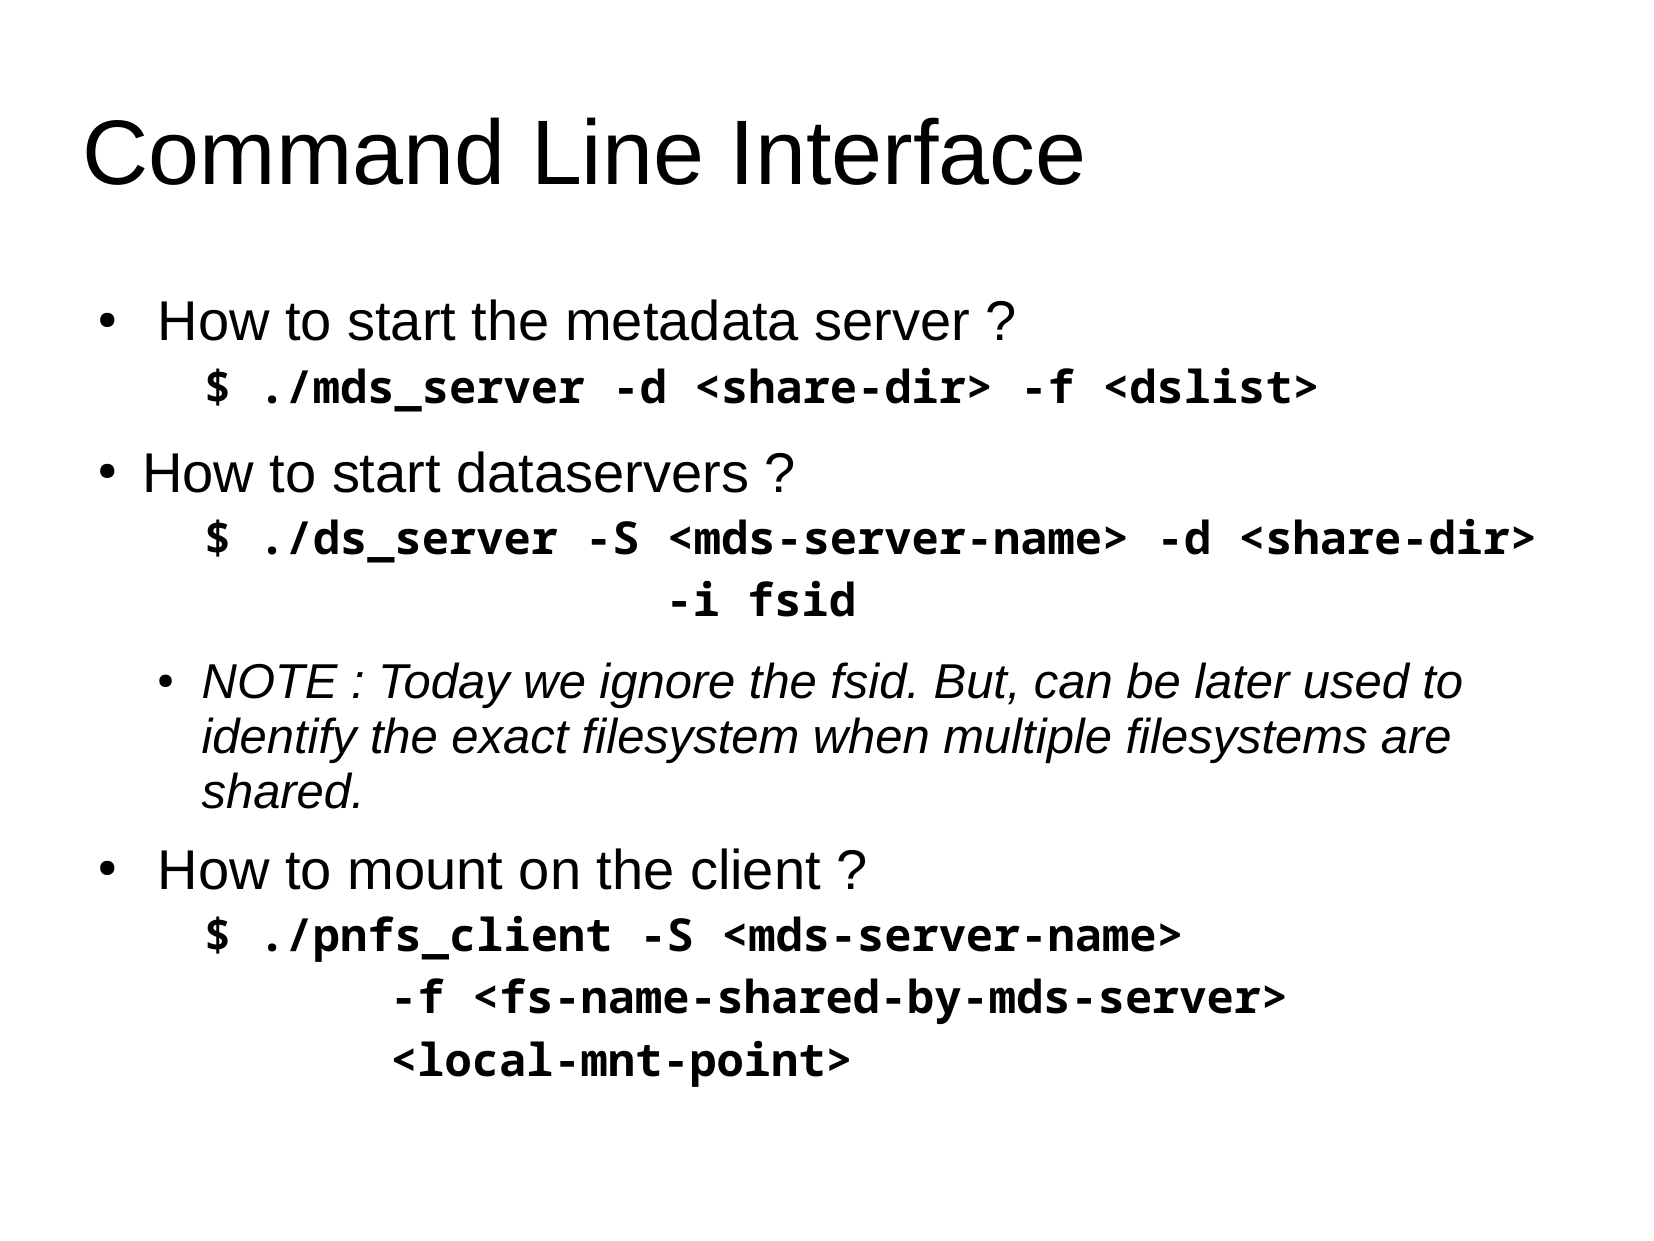

# Command Line Interface
 How to start the metadata server ?
	$ ./mds_server -d <share-dir> -f <dslist>
How to start dataservers ?
	$ ./ds_server -S <mds-server-name> -d <share-dir>
								 -i fsid
NOTE : Today we ignore the fsid. But, can be later used to identify the exact filesystem when multiple filesystems are shared.
 How to mount on the client ?
	$ ./pnfs_client -S <mds-server-name>
				-f <fs-name-shared-by-mds-server>
				<local-mnt-point>